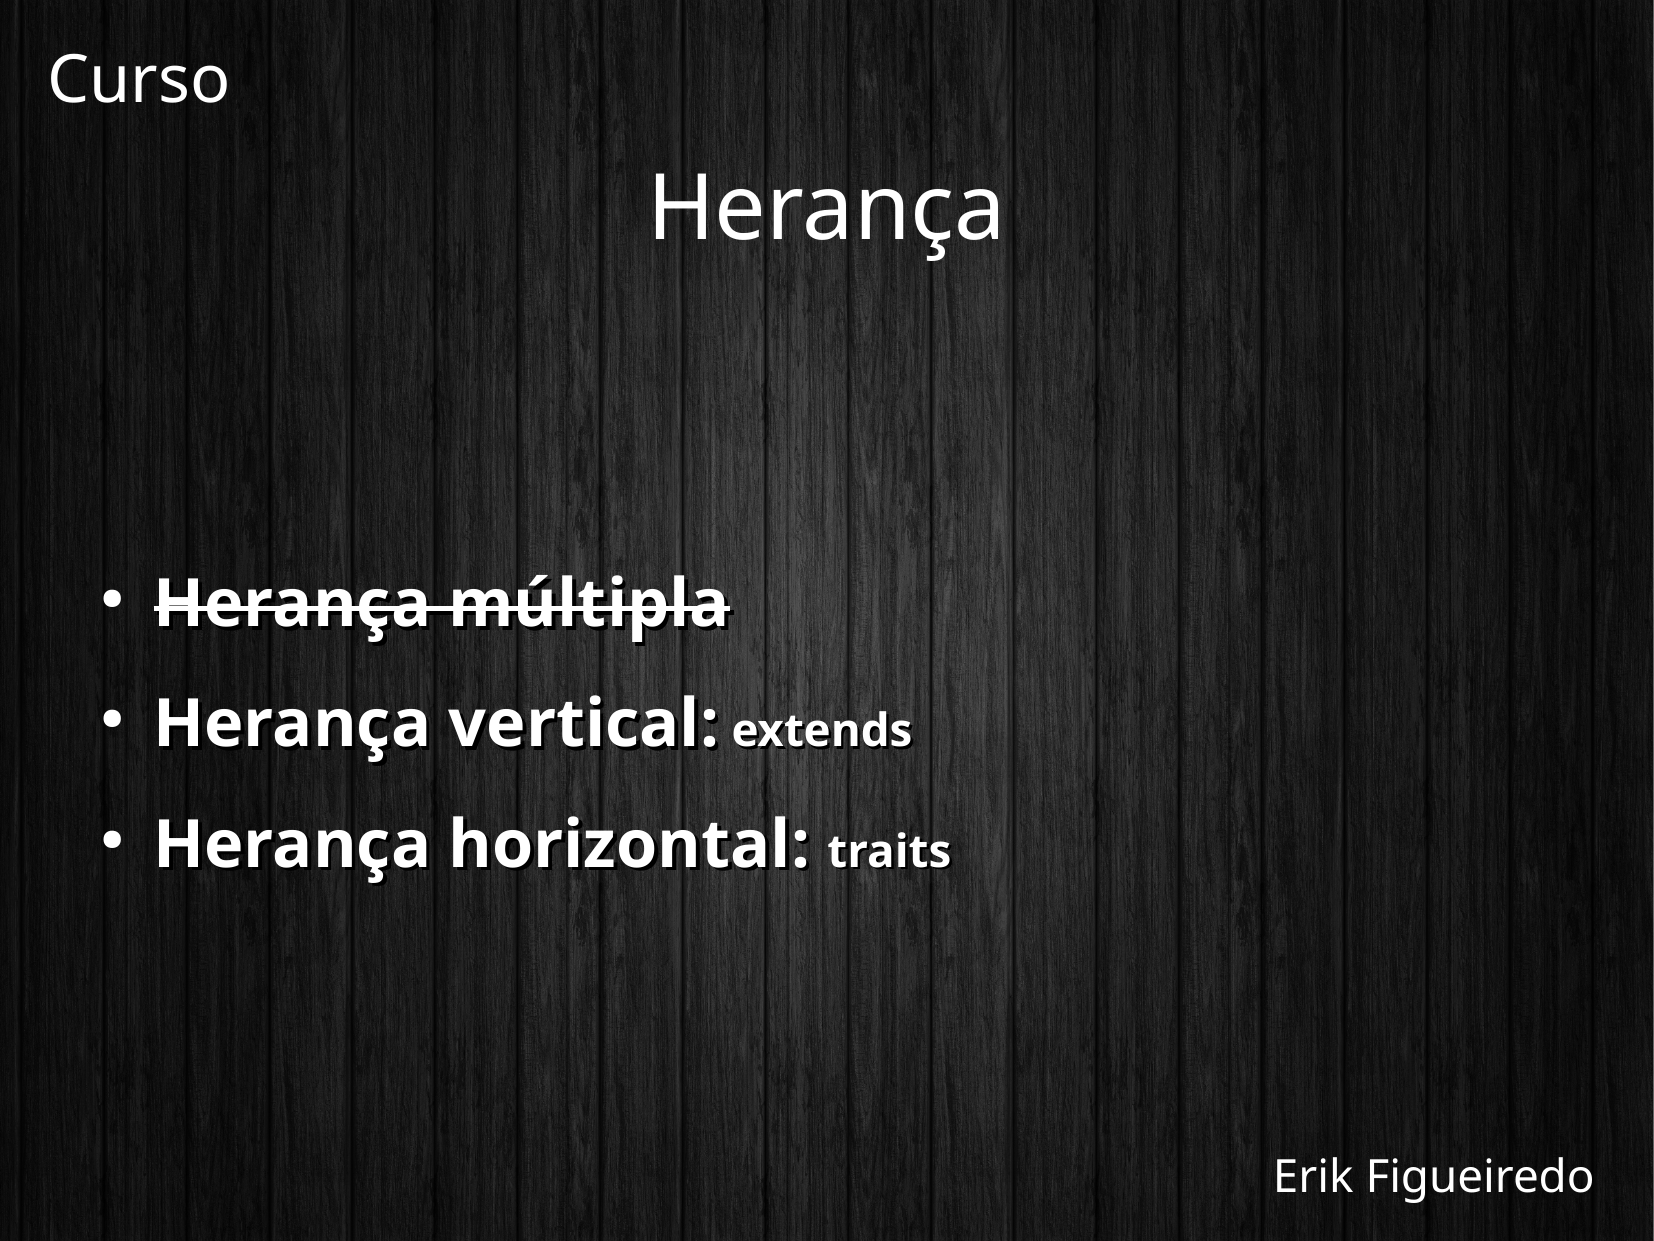

Curso
# Herança
Herança múltipla
Herança vertical: extends
Herança horizontal: traits
Erik Figueiredo